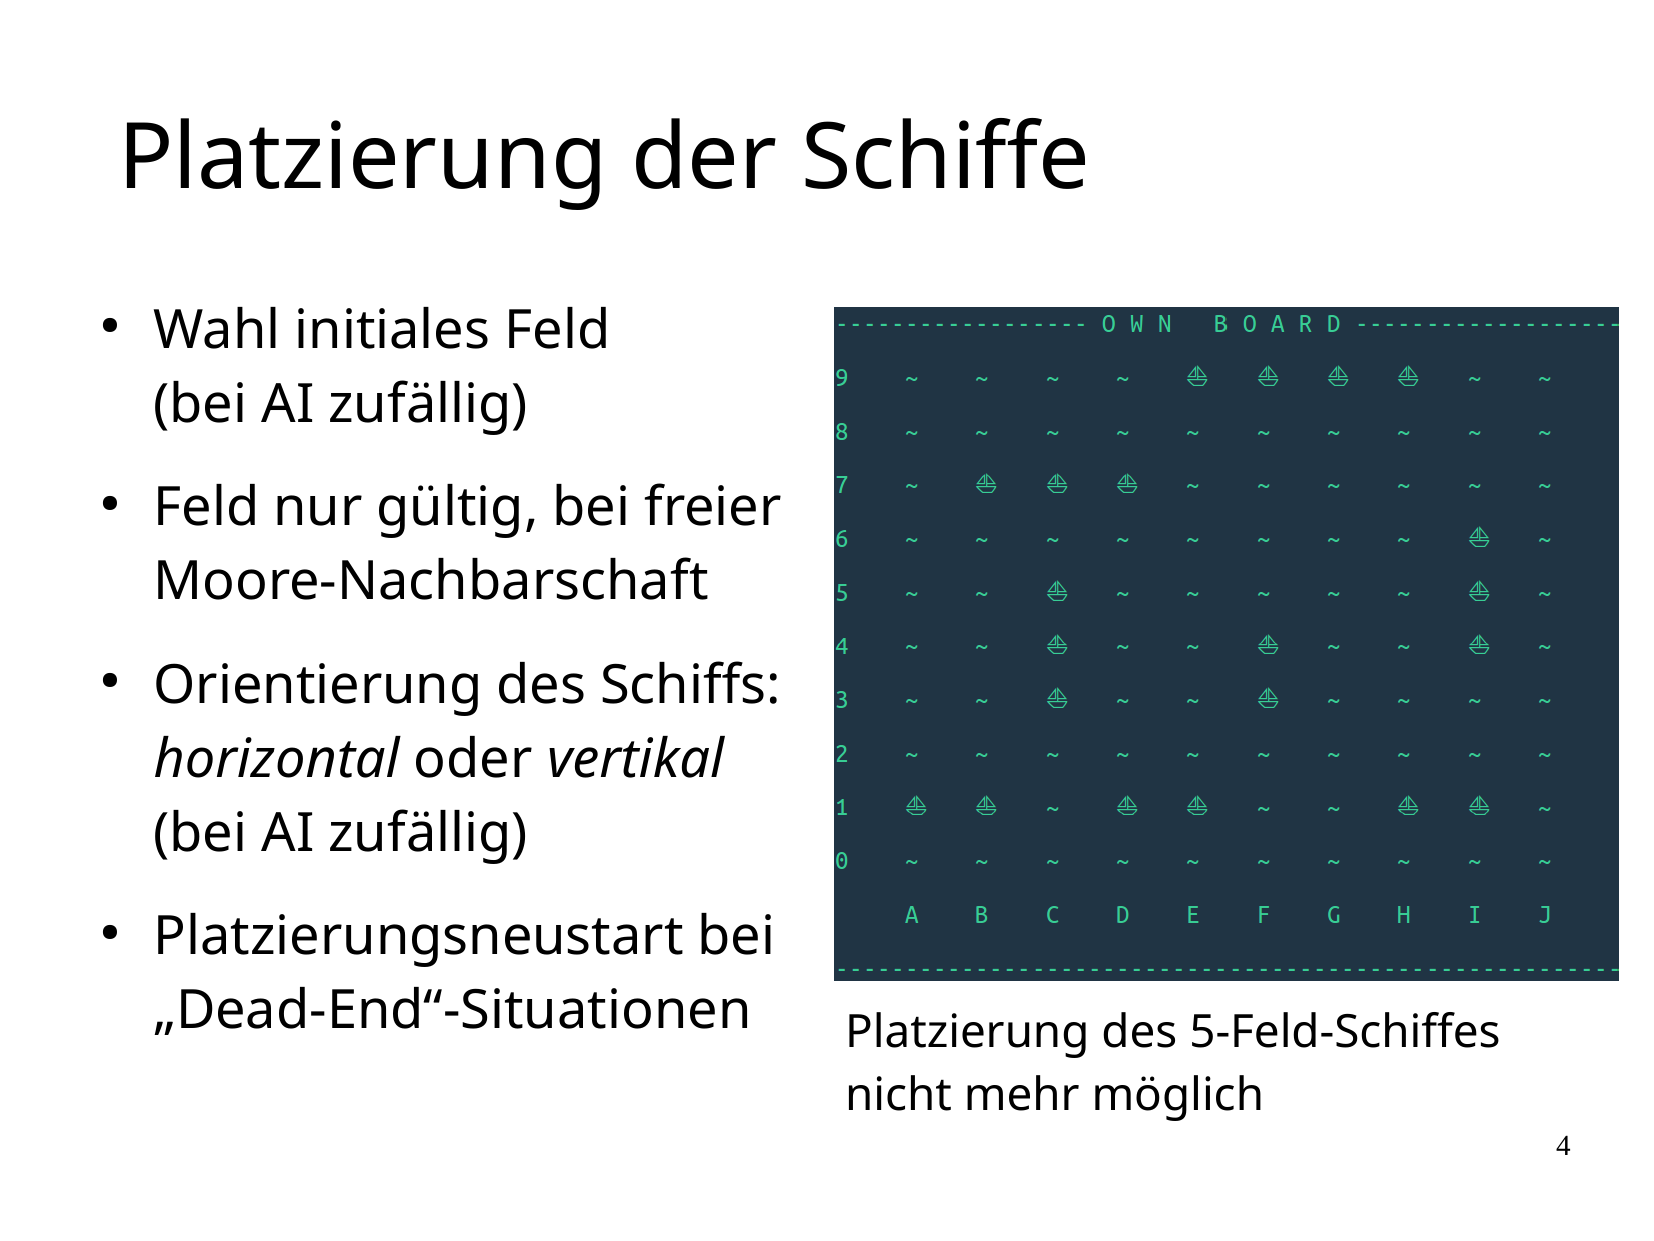

# Platzierung der Schiffe
Wahl initiales Feld (bei AI zufällig)
Feld nur gültig, bei freier Moore-Nachbarschaft
Orientierung des Schiffs: horizontal oder vertikal (bei AI zufällig)
Platzierungsneustart bei „Dead-End“-Situationen
Platzierung des 5-Feld-Schiffes nicht mehr möglich
4